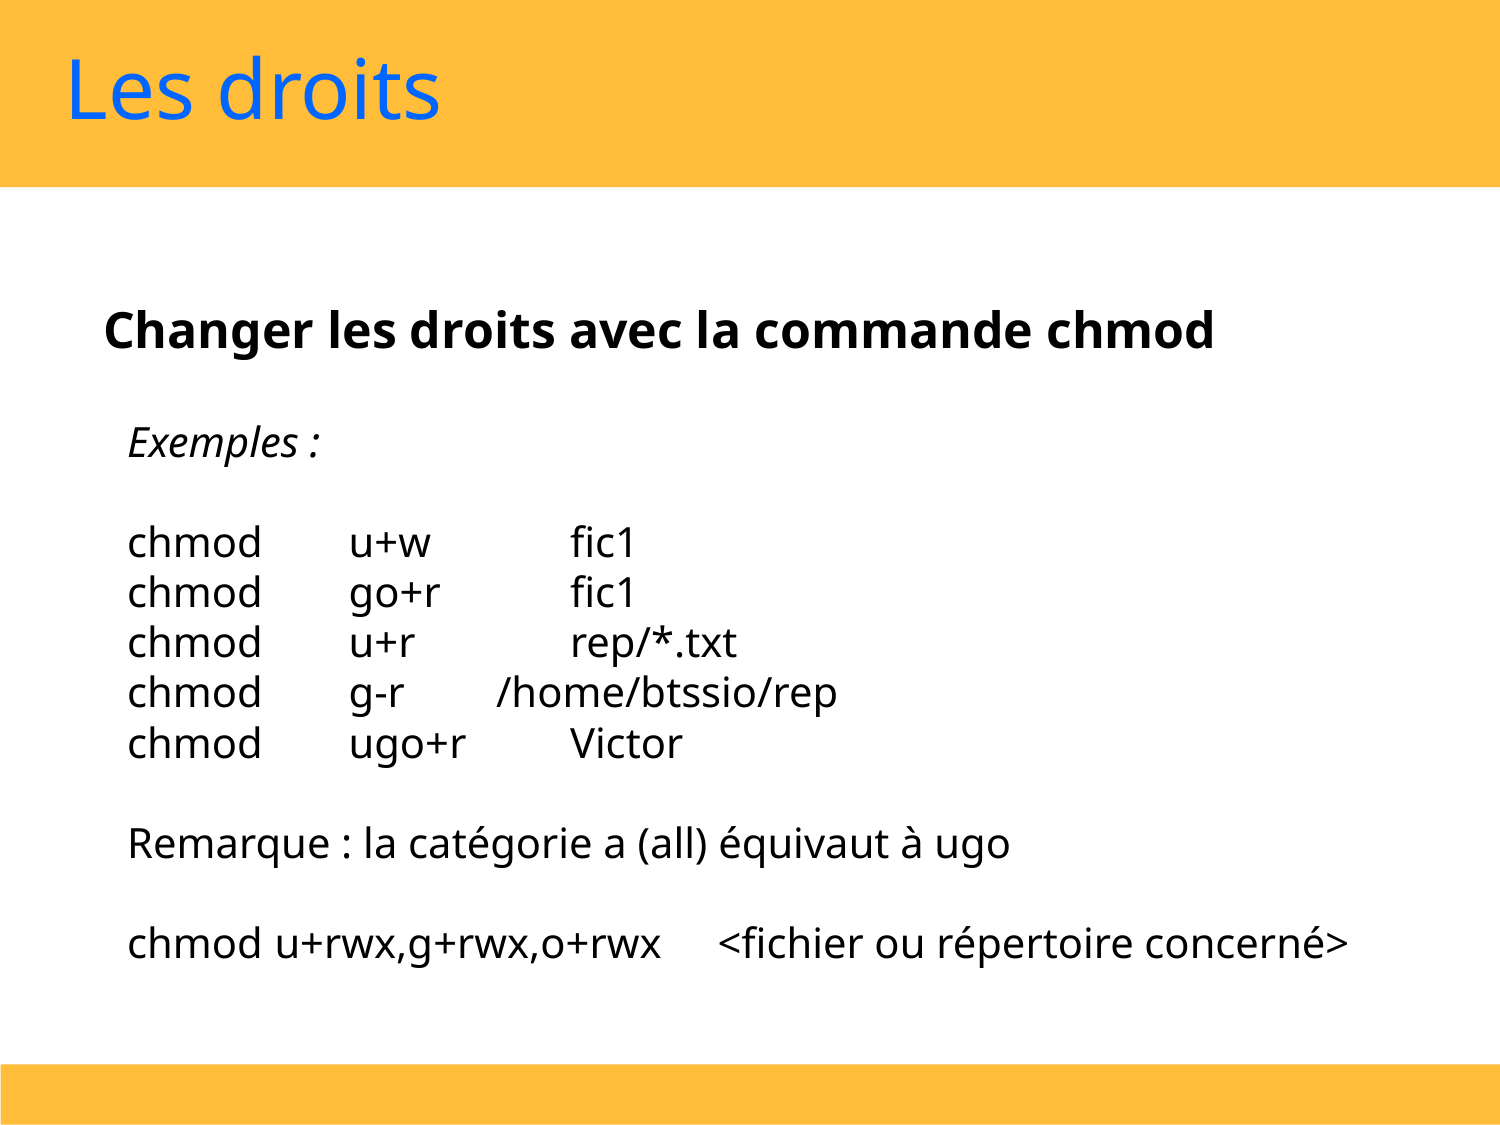

Les droits
Changer les droits avec la commande chmod
Exemples :
chmod 	u+w 		fic1
chmod 	go+r 		fic1
chmod 	u+r 		rep/*.txt
chmod 	g-r	 	/home/btssio/rep
chmod 	ugo+r 		Victor
Remarque : la catégorie a (all) équivaut à ugo
chmod 	u+rwx,g+rwx,o+rwx	<fichier ou répertoire concerné>